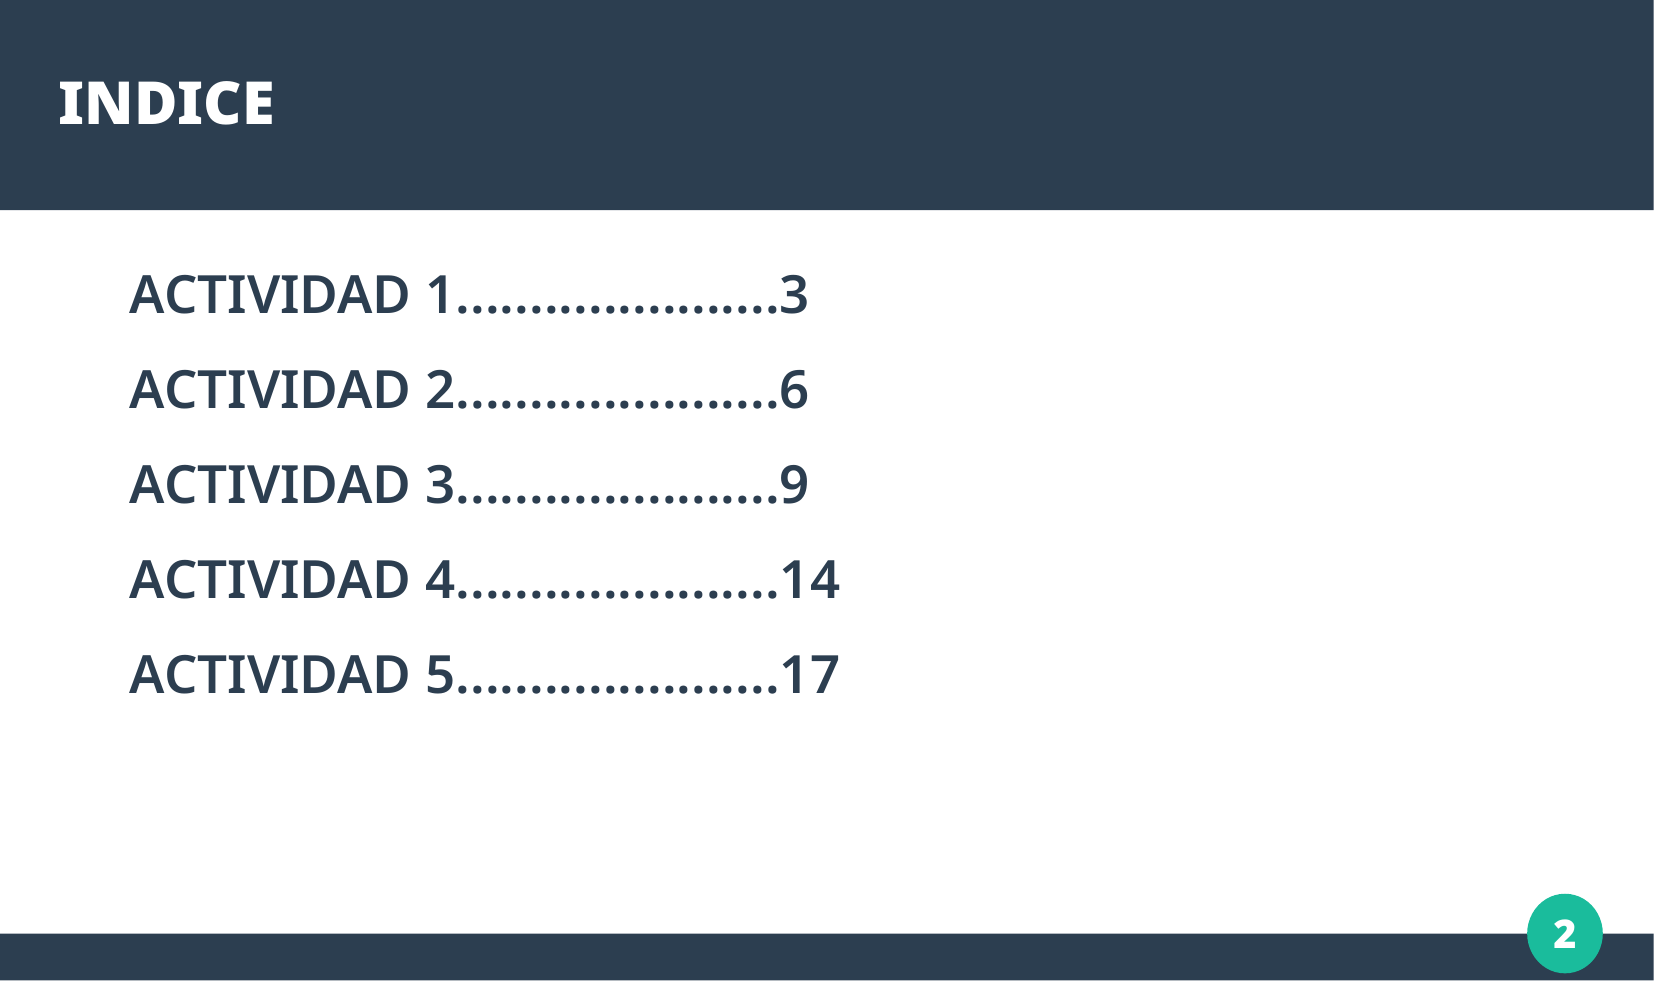

# INDICE
ACTIVIDAD 1......................3
ACTIVIDAD 2......................6
ACTIVIDAD 3......................9
ACTIVIDAD 4......................14
ACTIVIDAD 5......................17